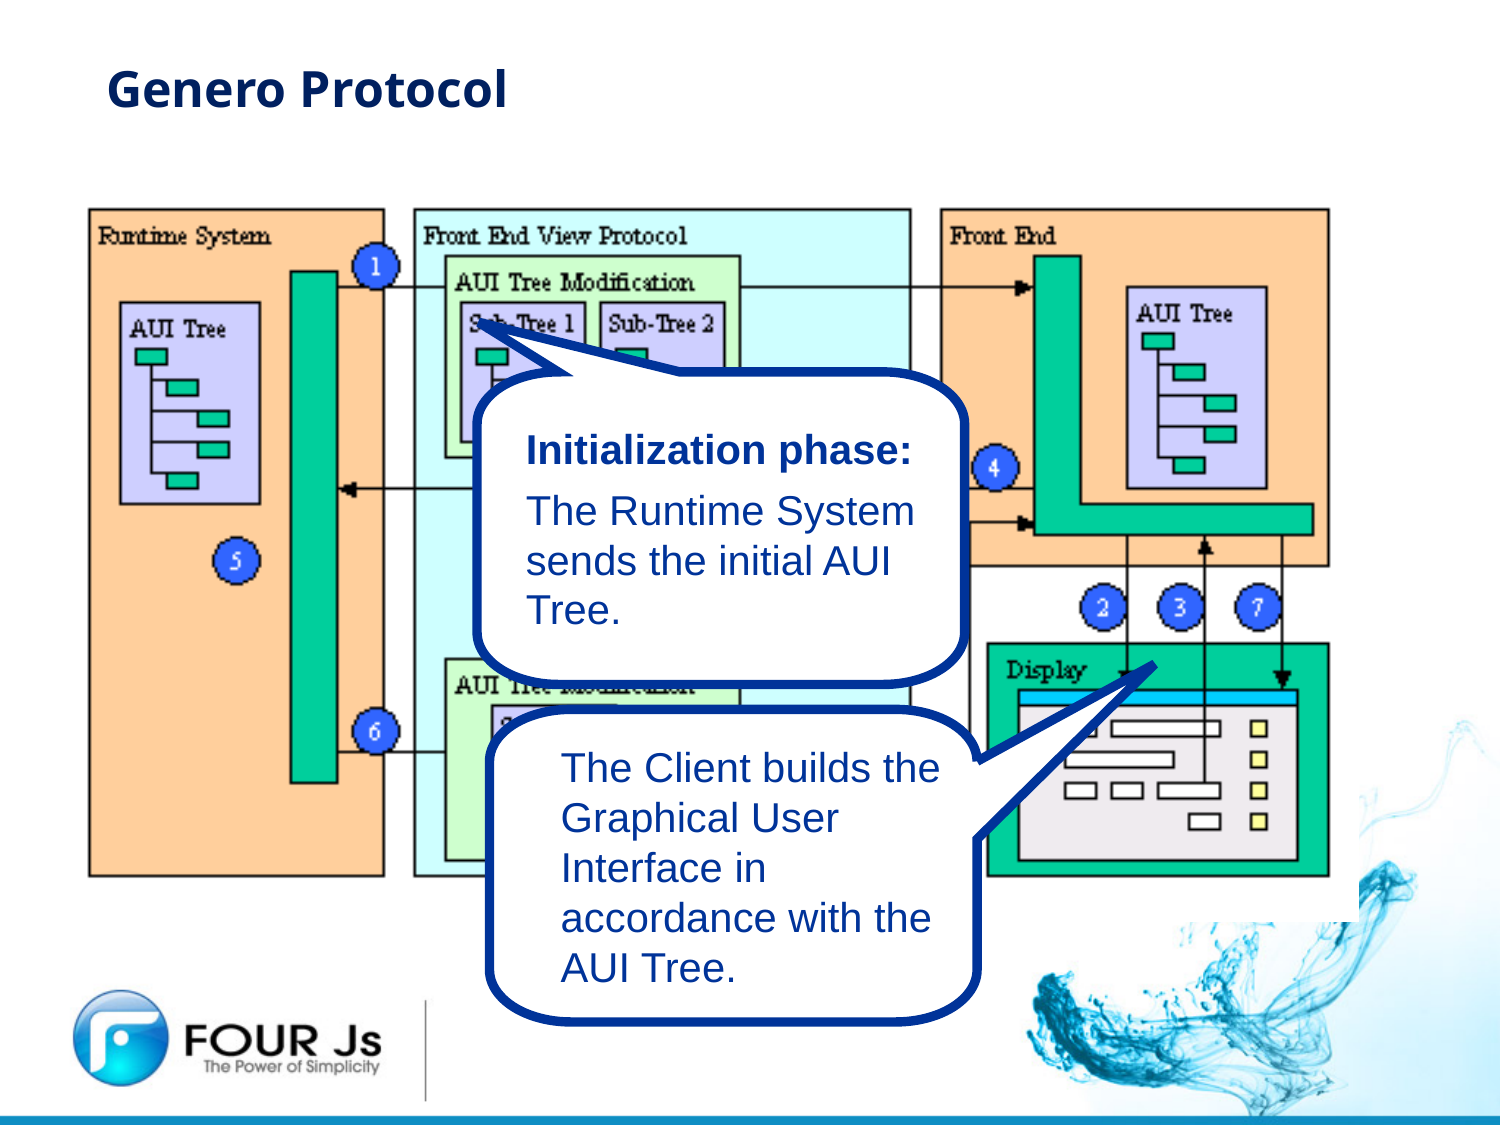

# Genero Protocol
Initialization phase:
The Runtime System sends the initial AUI Tree.
The Client builds the Graphical User Interface in accordance with the AUI Tree.